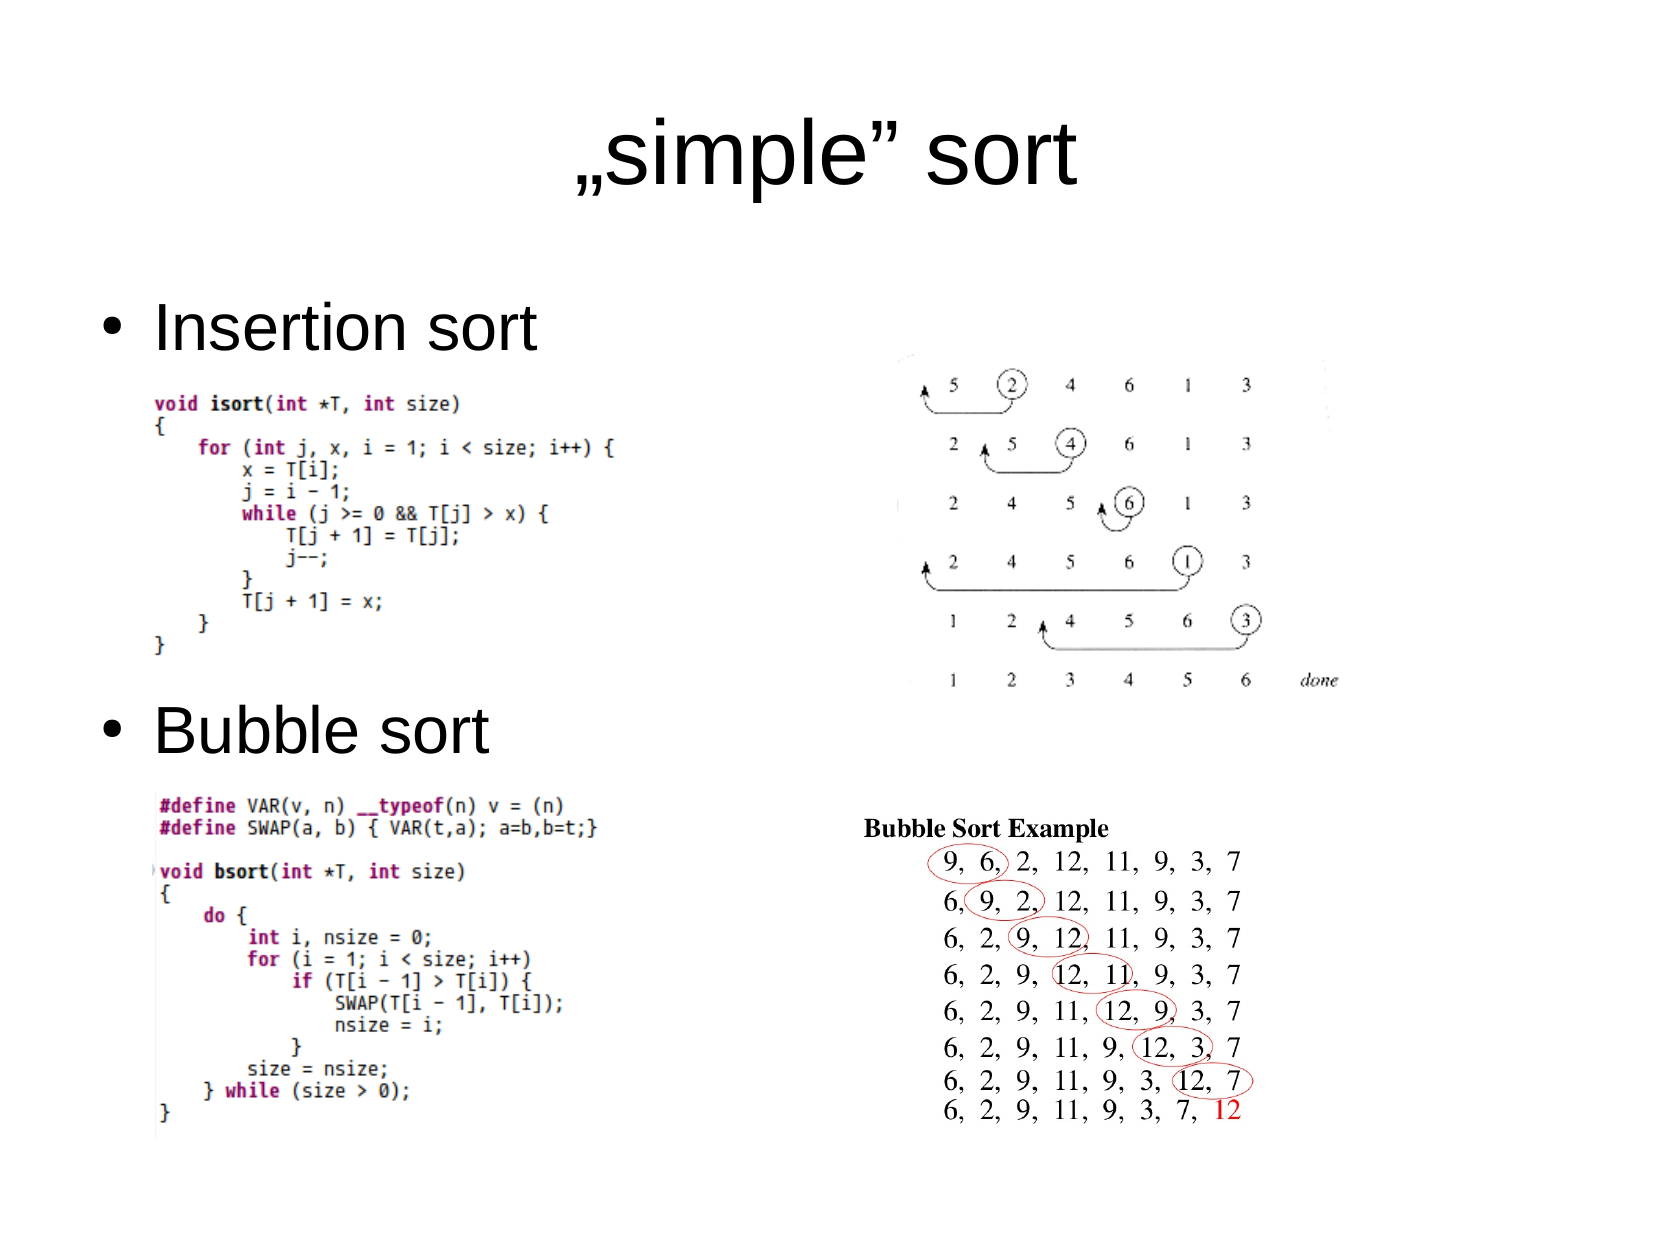

# „simple” sort
Insertion sort
Bubble sort